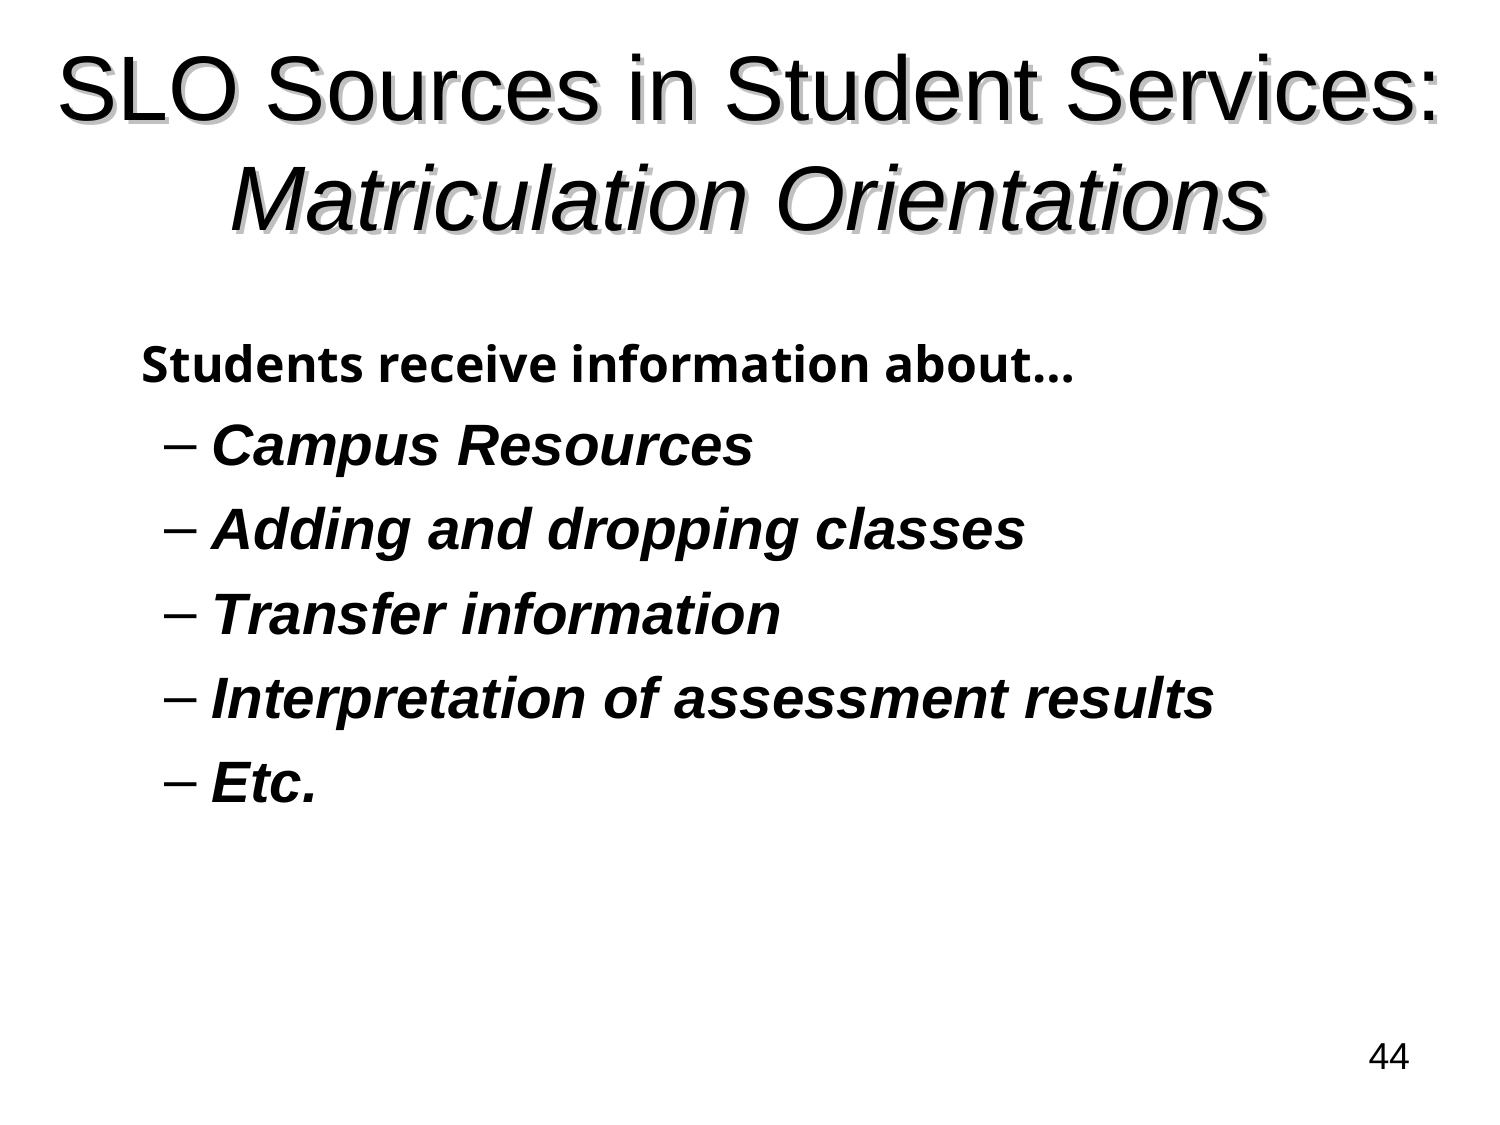

# SLO Sources in Student Services: Matriculation Orientations
 Students receive information about…
Campus Resources
Adding and dropping classes
Transfer information
Interpretation of assessment results
Etc.
44